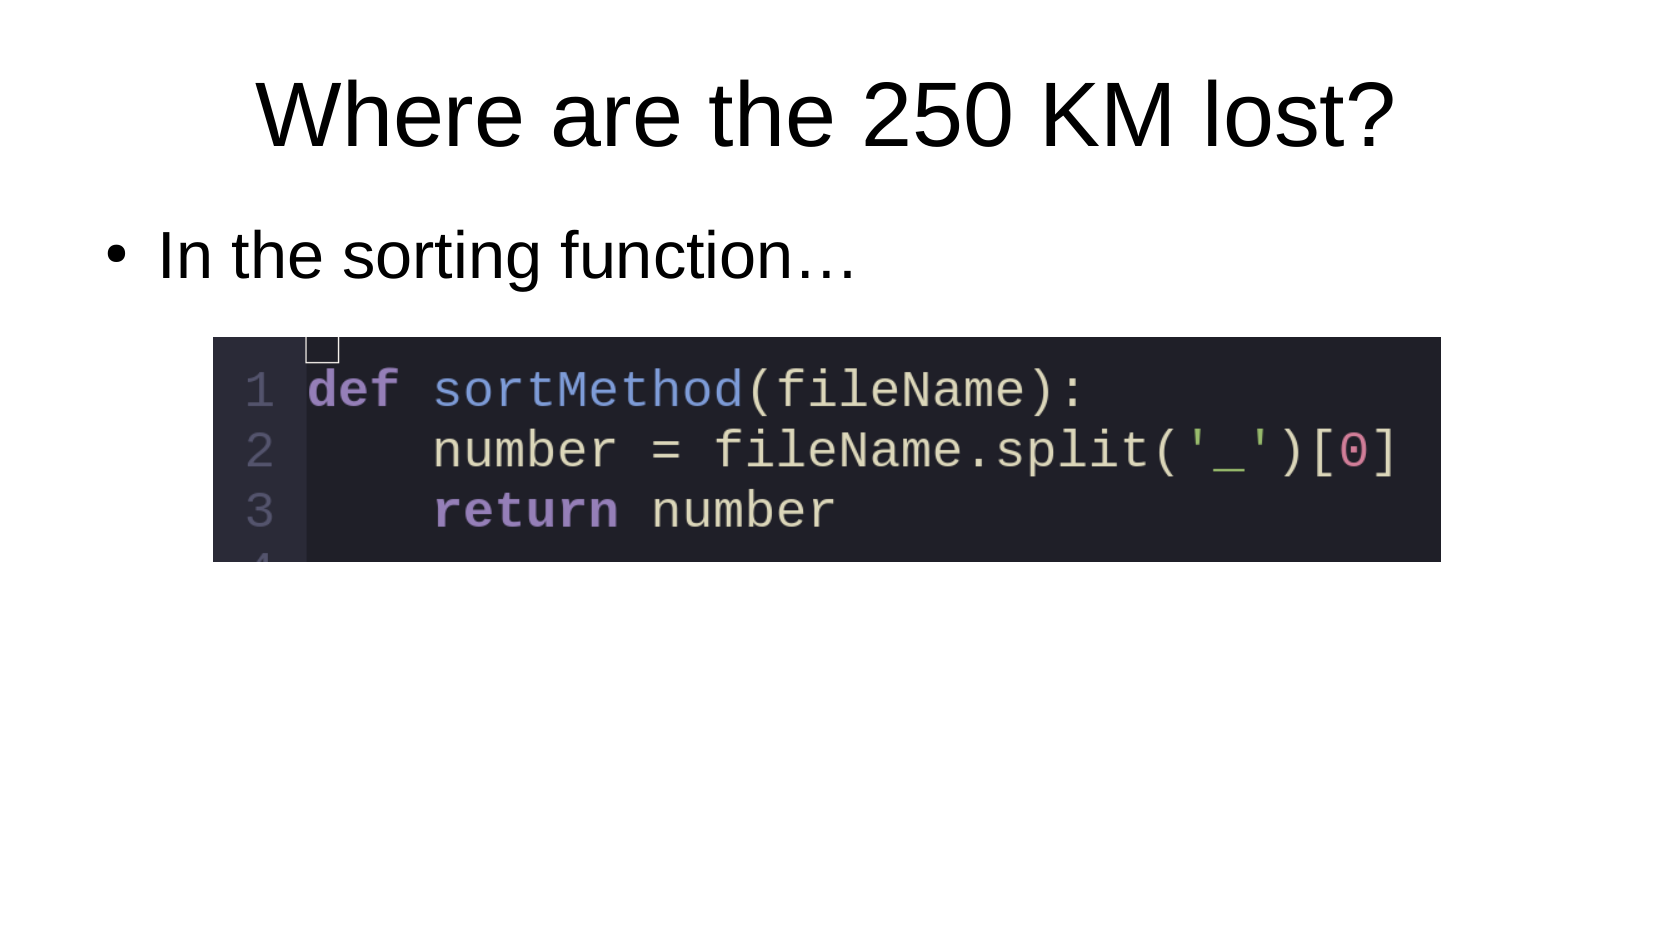

# Where are the 250 KM lost?
In the sorting function…